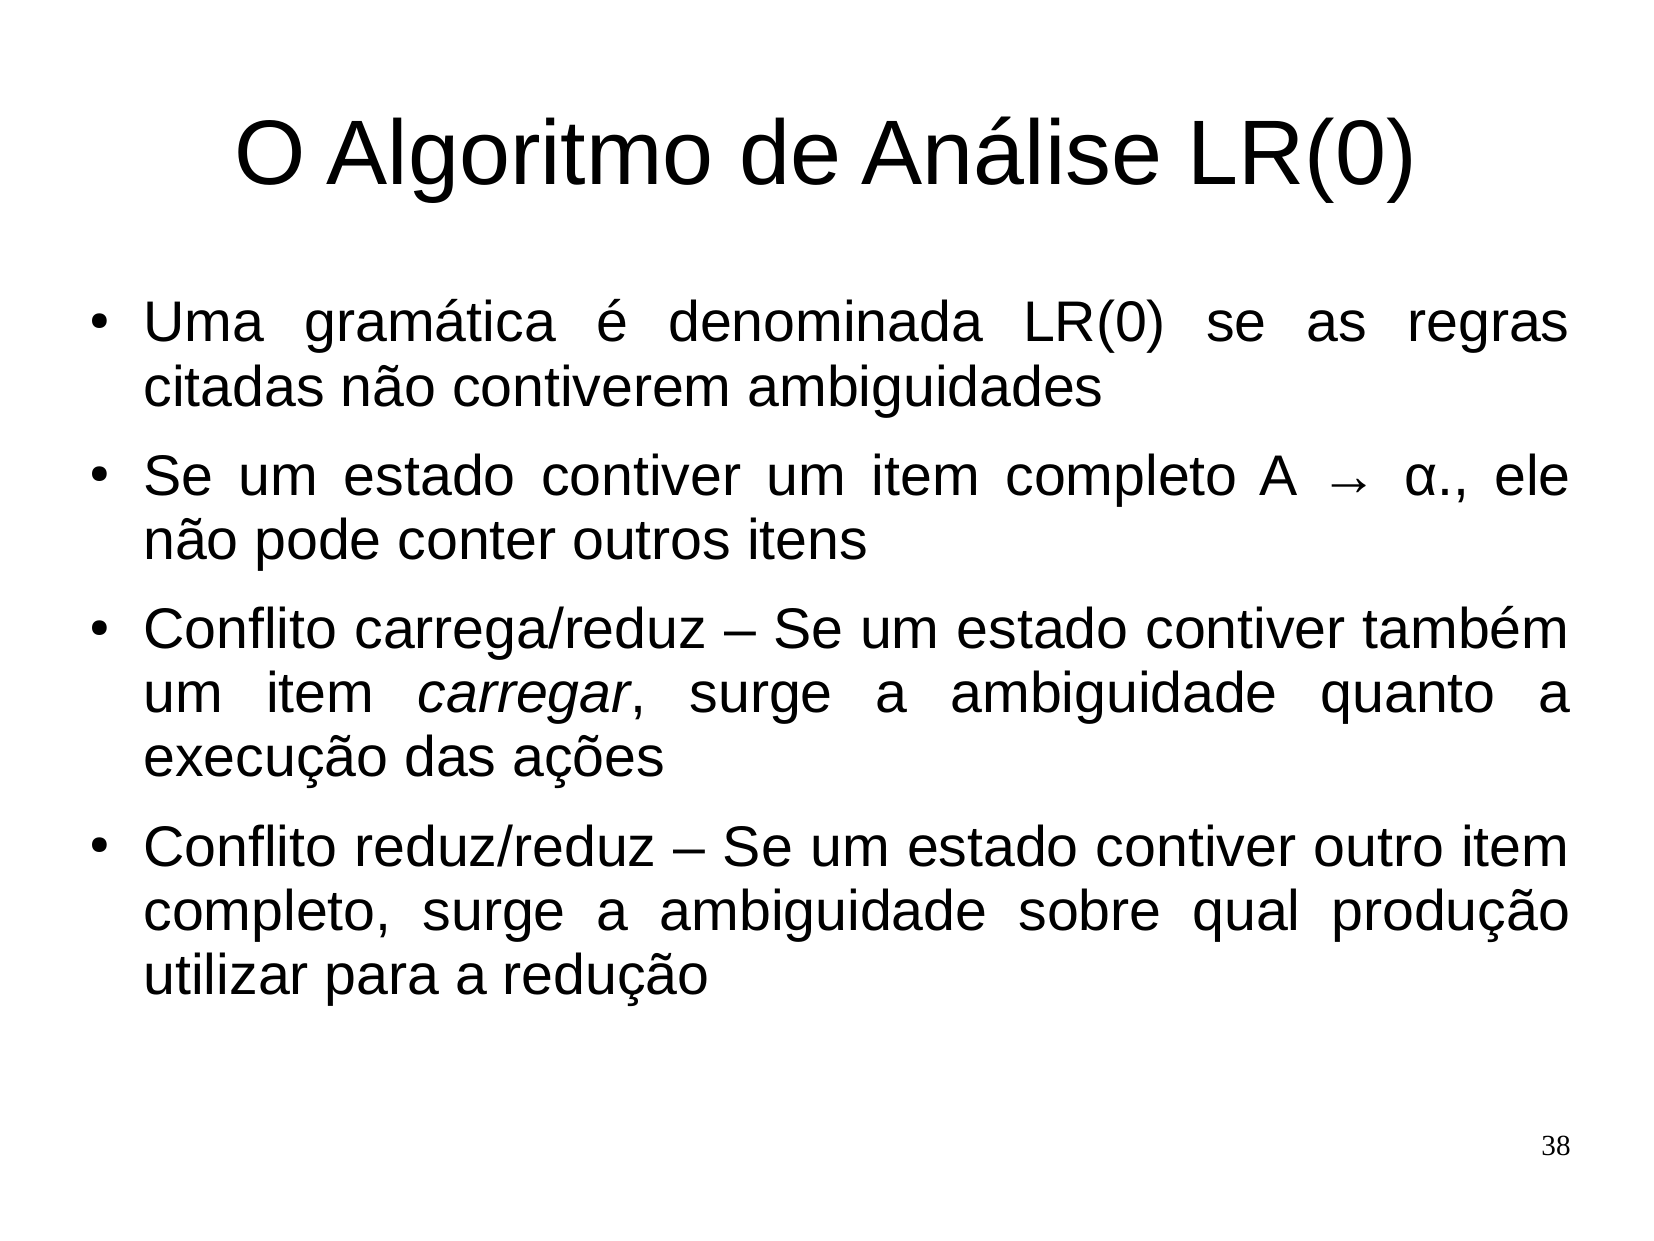

# O Algoritmo de Análise LR(0)
Uma gramática é denominada LR(0) se as regras citadas não contiverem ambiguidades
Se um estado contiver um item completo A → α., ele não pode conter outros itens
Conflito carrega/reduz – Se um estado contiver também um item carregar, surge a ambiguidade quanto a execução das ações
Conflito reduz/reduz – Se um estado contiver outro item completo, surge a ambiguidade sobre qual produção utilizar para a redução
38